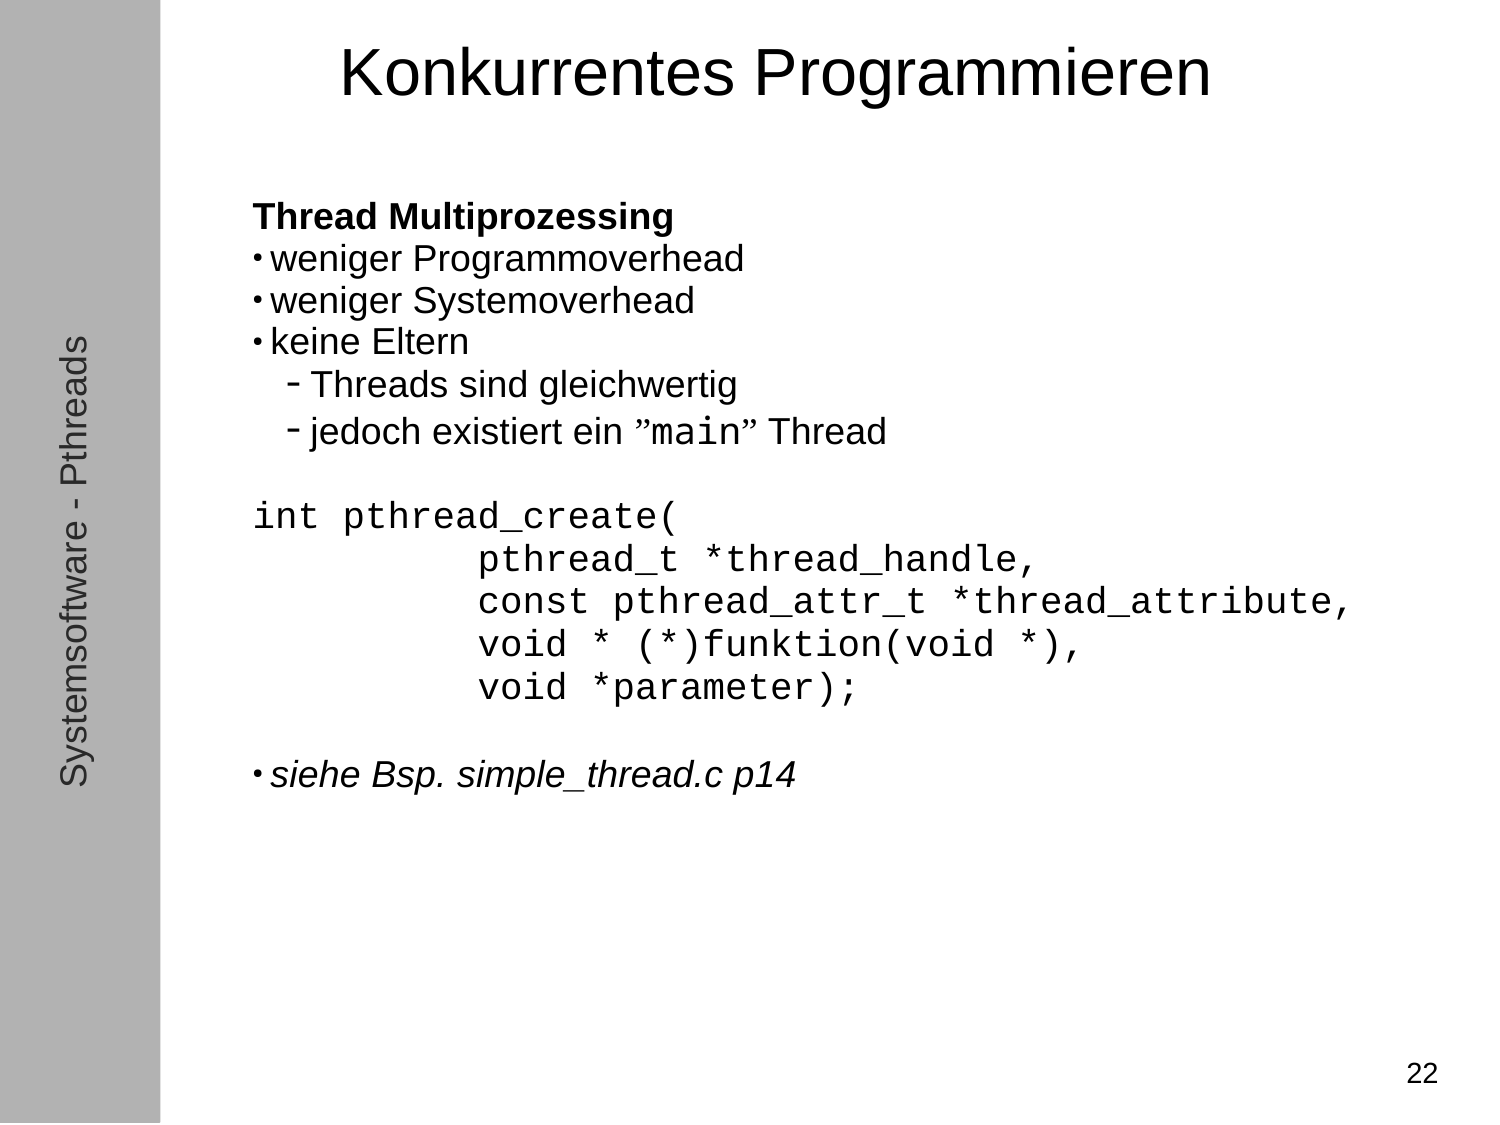

Konkurrentes Programmieren
Thread Multiprozessing
weniger Programmoverhead
weniger Systemoverhead
keine Eltern
Threads sind gleichwertig
jedoch existiert ein ”main” Thread
int pthread_create(
			pthread_t *thread_handle,
			const pthread_attr_t *thread_attribute,
			void * (*)funktion(void *),
			void *parameter);
siehe Bsp. simple_thread.c p14
Systemsoftware - Pthreads